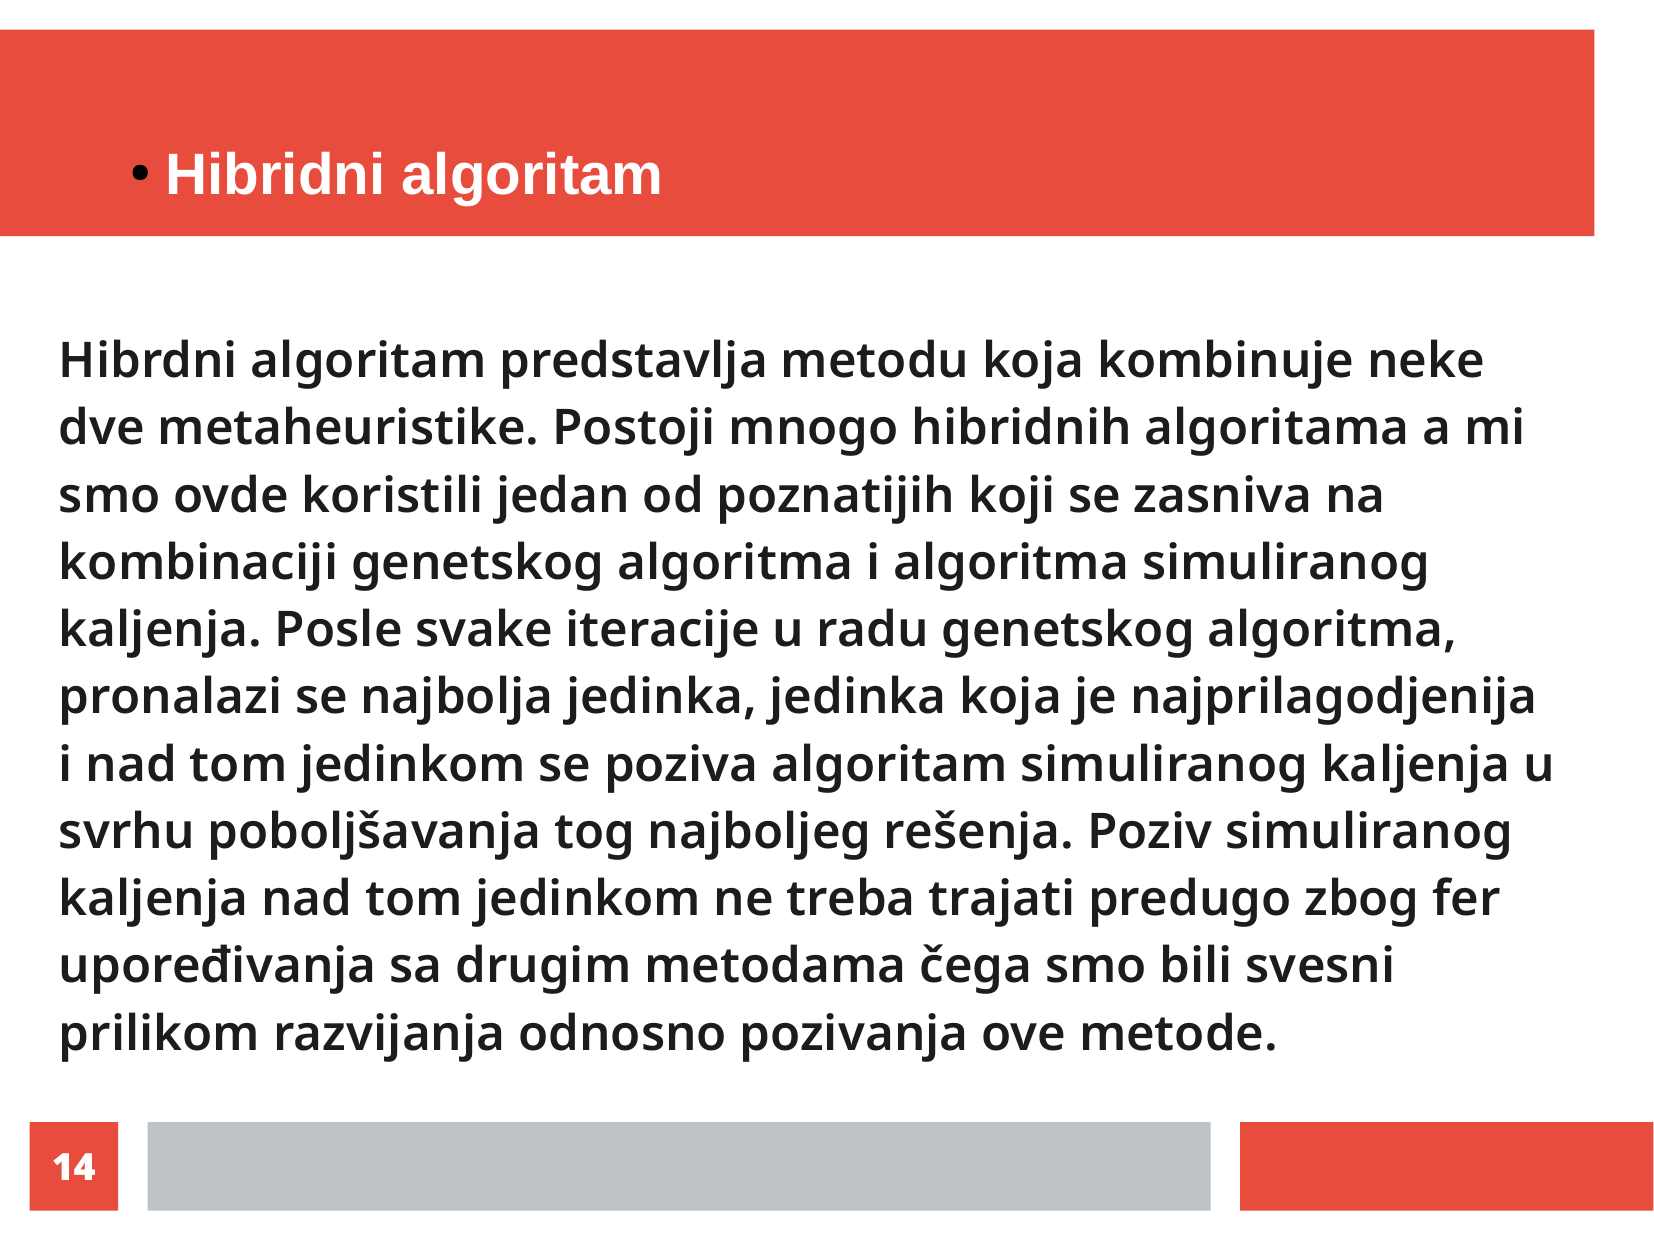

# Hibridni algoritam
Hibrdni algoritam predstavlja metodu koja kombinuje neke dve metaheuristike. Postoji mnogo hibridnih algoritama a mi smo ovde koristili jedan od poznatijih koji se zasniva na kombinaciji genetskog algoritma i algoritma simuliranog kaljenja. Posle svake iteracije u radu genetskog algoritma, pronalazi se najbolja jedinka, jedinka koja je najprilagodjenija i nad tom jedinkom se poziva algoritam simuliranog kaljenja u svrhu poboljšavanja tog najboljeg rešenja. Poziv simuliranog kaljenja nad tom jedinkom ne treba trajati predugo zbog fer upoređivanja sa drugim metodama čega smo bili svesni prilikom razvijanja odnosno pozivanja ove metode.
14